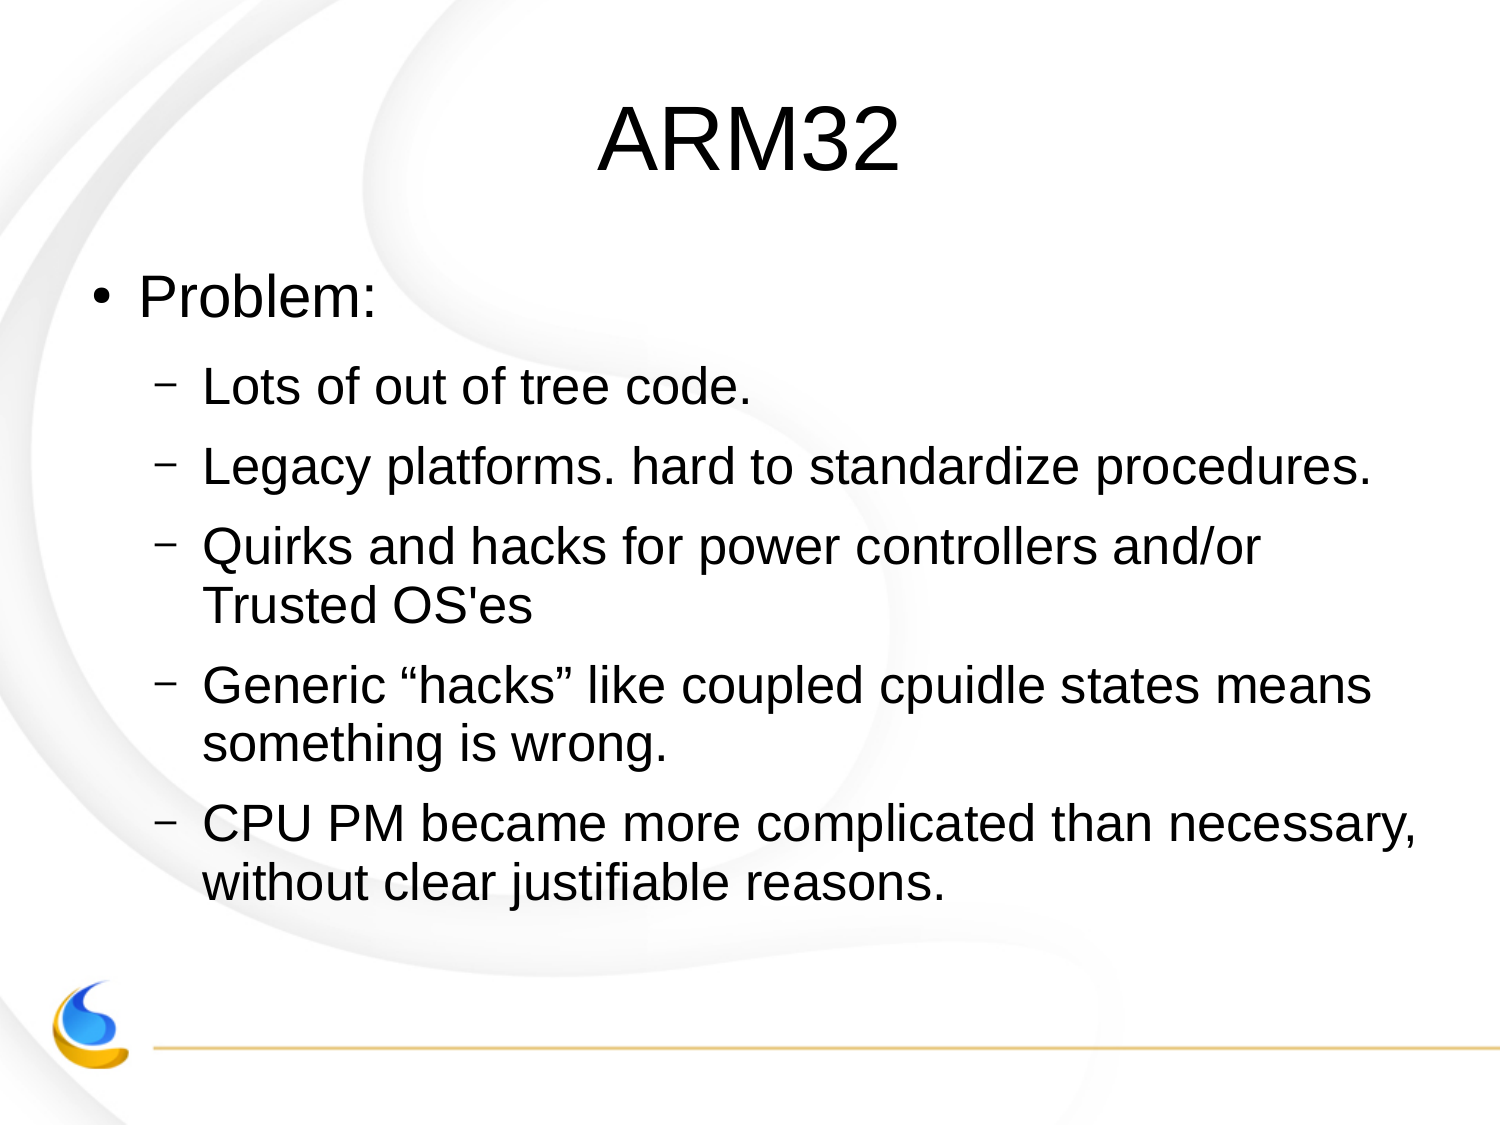

# ARM32
Problem:
Lots of out of tree code.
Legacy platforms. hard to standardize procedures.
Quirks and hacks for power controllers and/or Trusted OS'es
Generic “hacks” like coupled cpuidle states means something is wrong.
CPU PM became more complicated than necessary, without clear justifiable reasons.